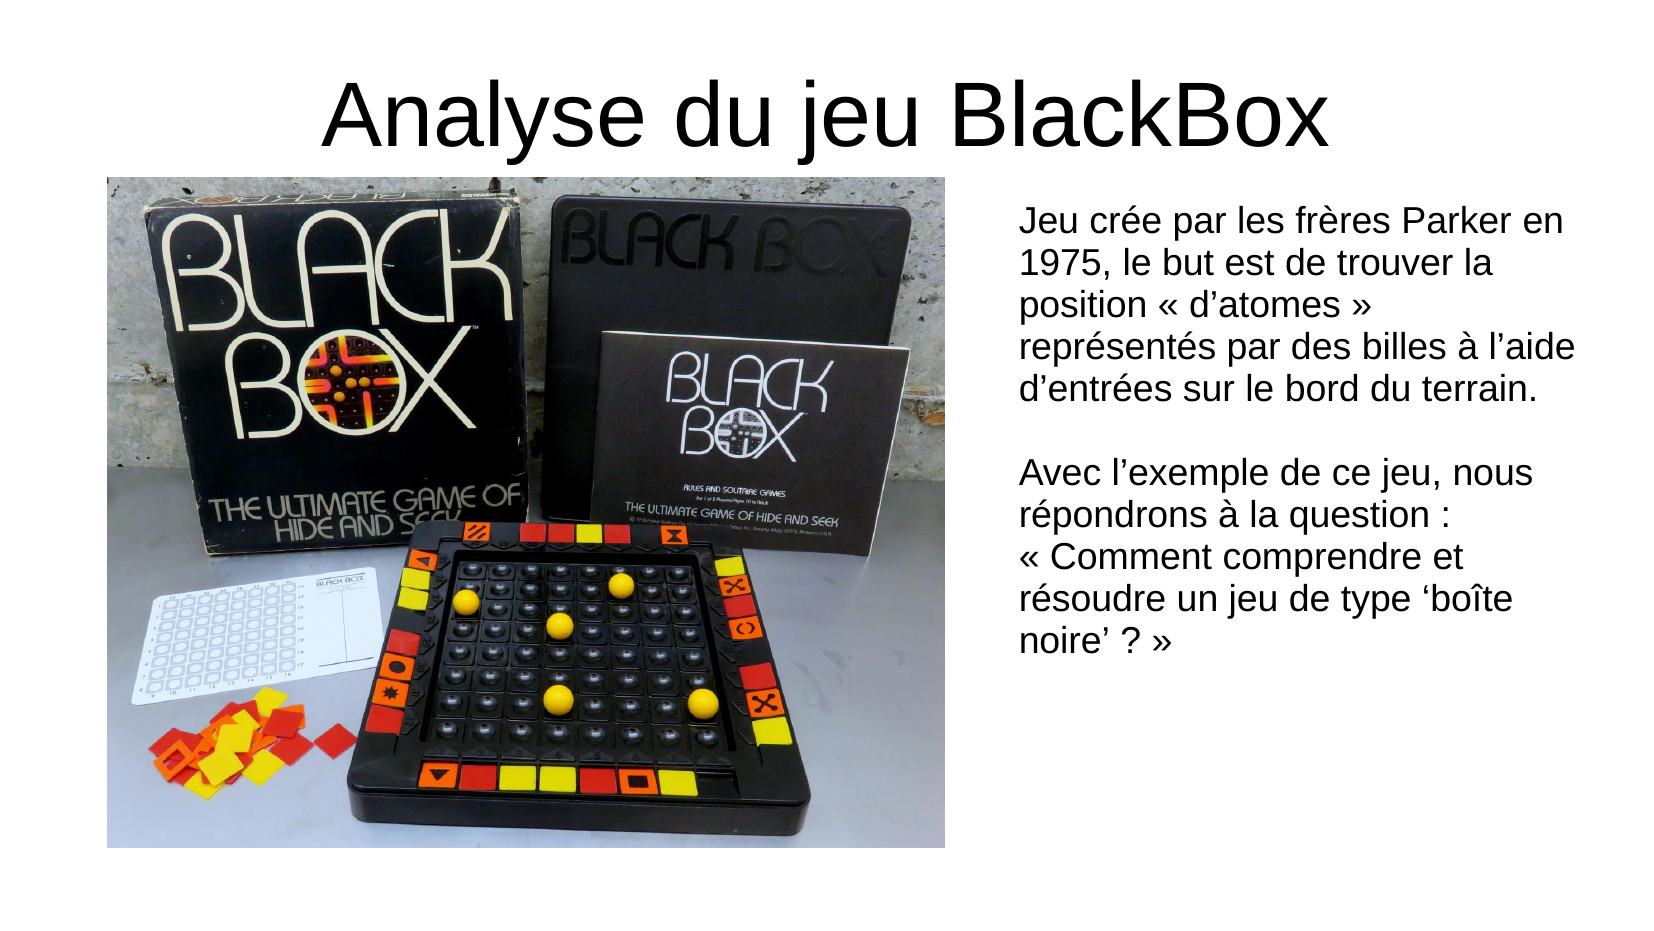

# Analyse du jeu BlackBox
Jeu crée par les frères Parker en 1975, le but est de trouver la position « d’atomes » représentés par des billes à l’aide d’entrées sur le bord du terrain.
Avec l’exemple de ce jeu, nous répondrons à la question : « Comment comprendre et résoudre un jeu de type ‘boîte noire’ ? »